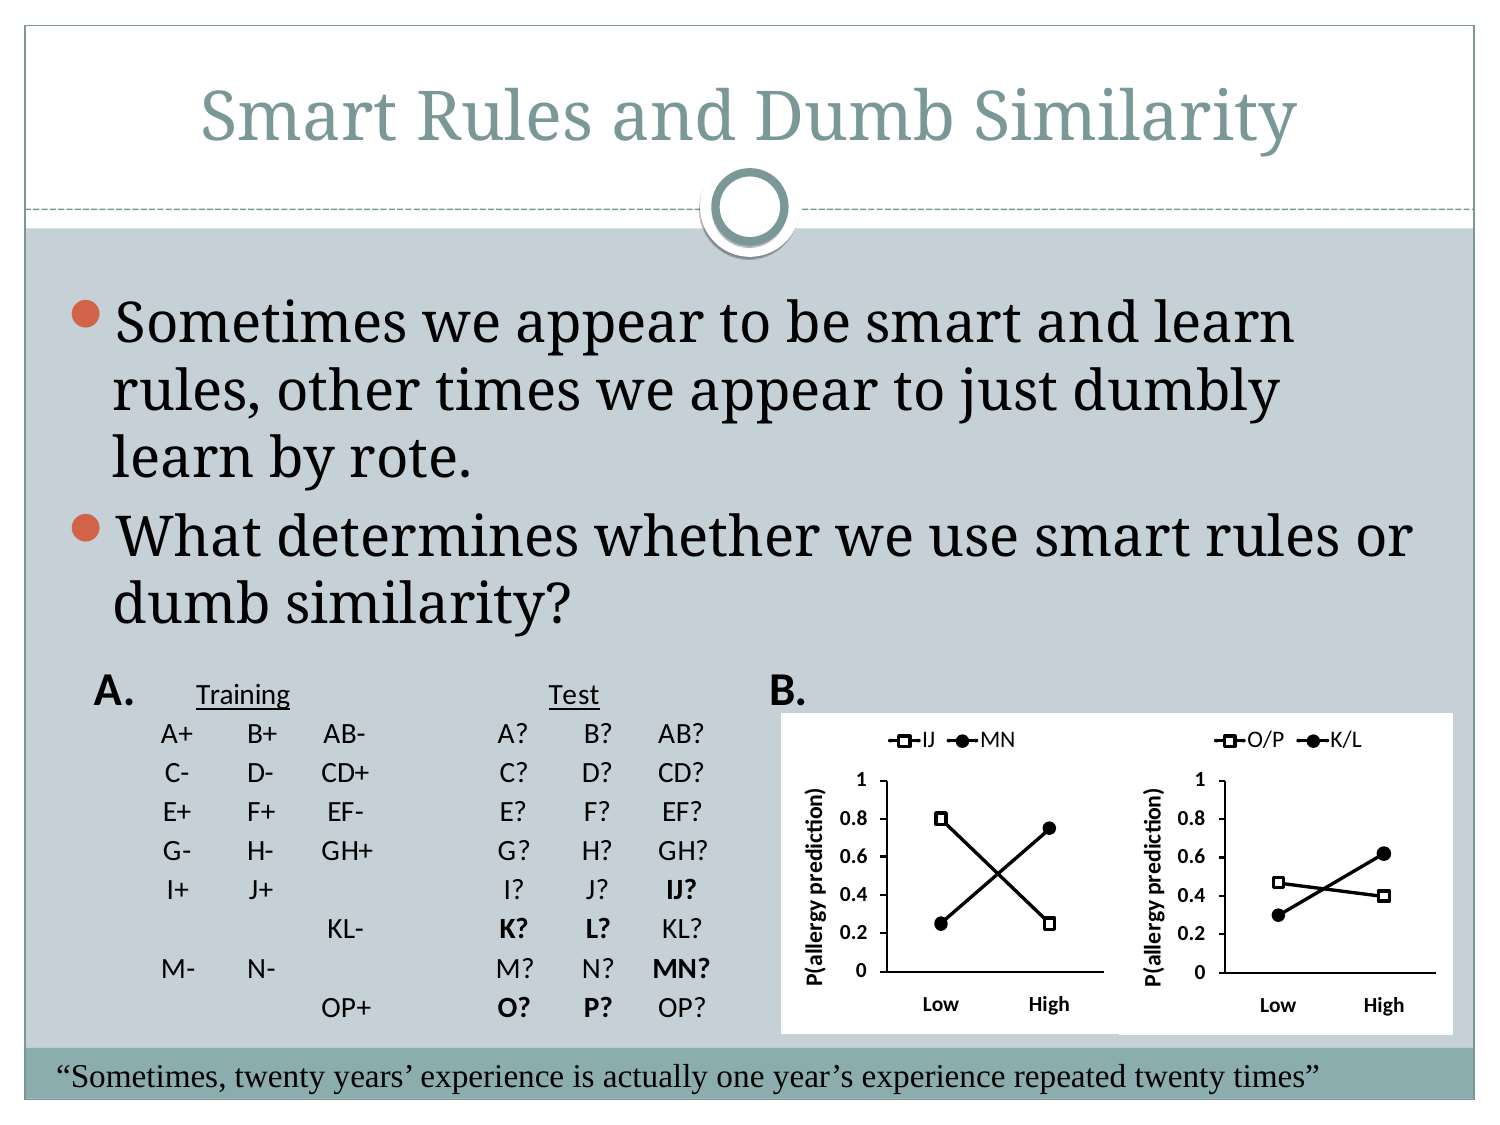

# Smart Rules and Dumb Similarity
Sometimes we appear to be smart and learn rules, other times we appear to just dumbly learn by rote.
What determines whether we use smart rules or dumb similarity?
“Sometimes, twenty years’ experience is actually one year’s experience repeated twenty times”